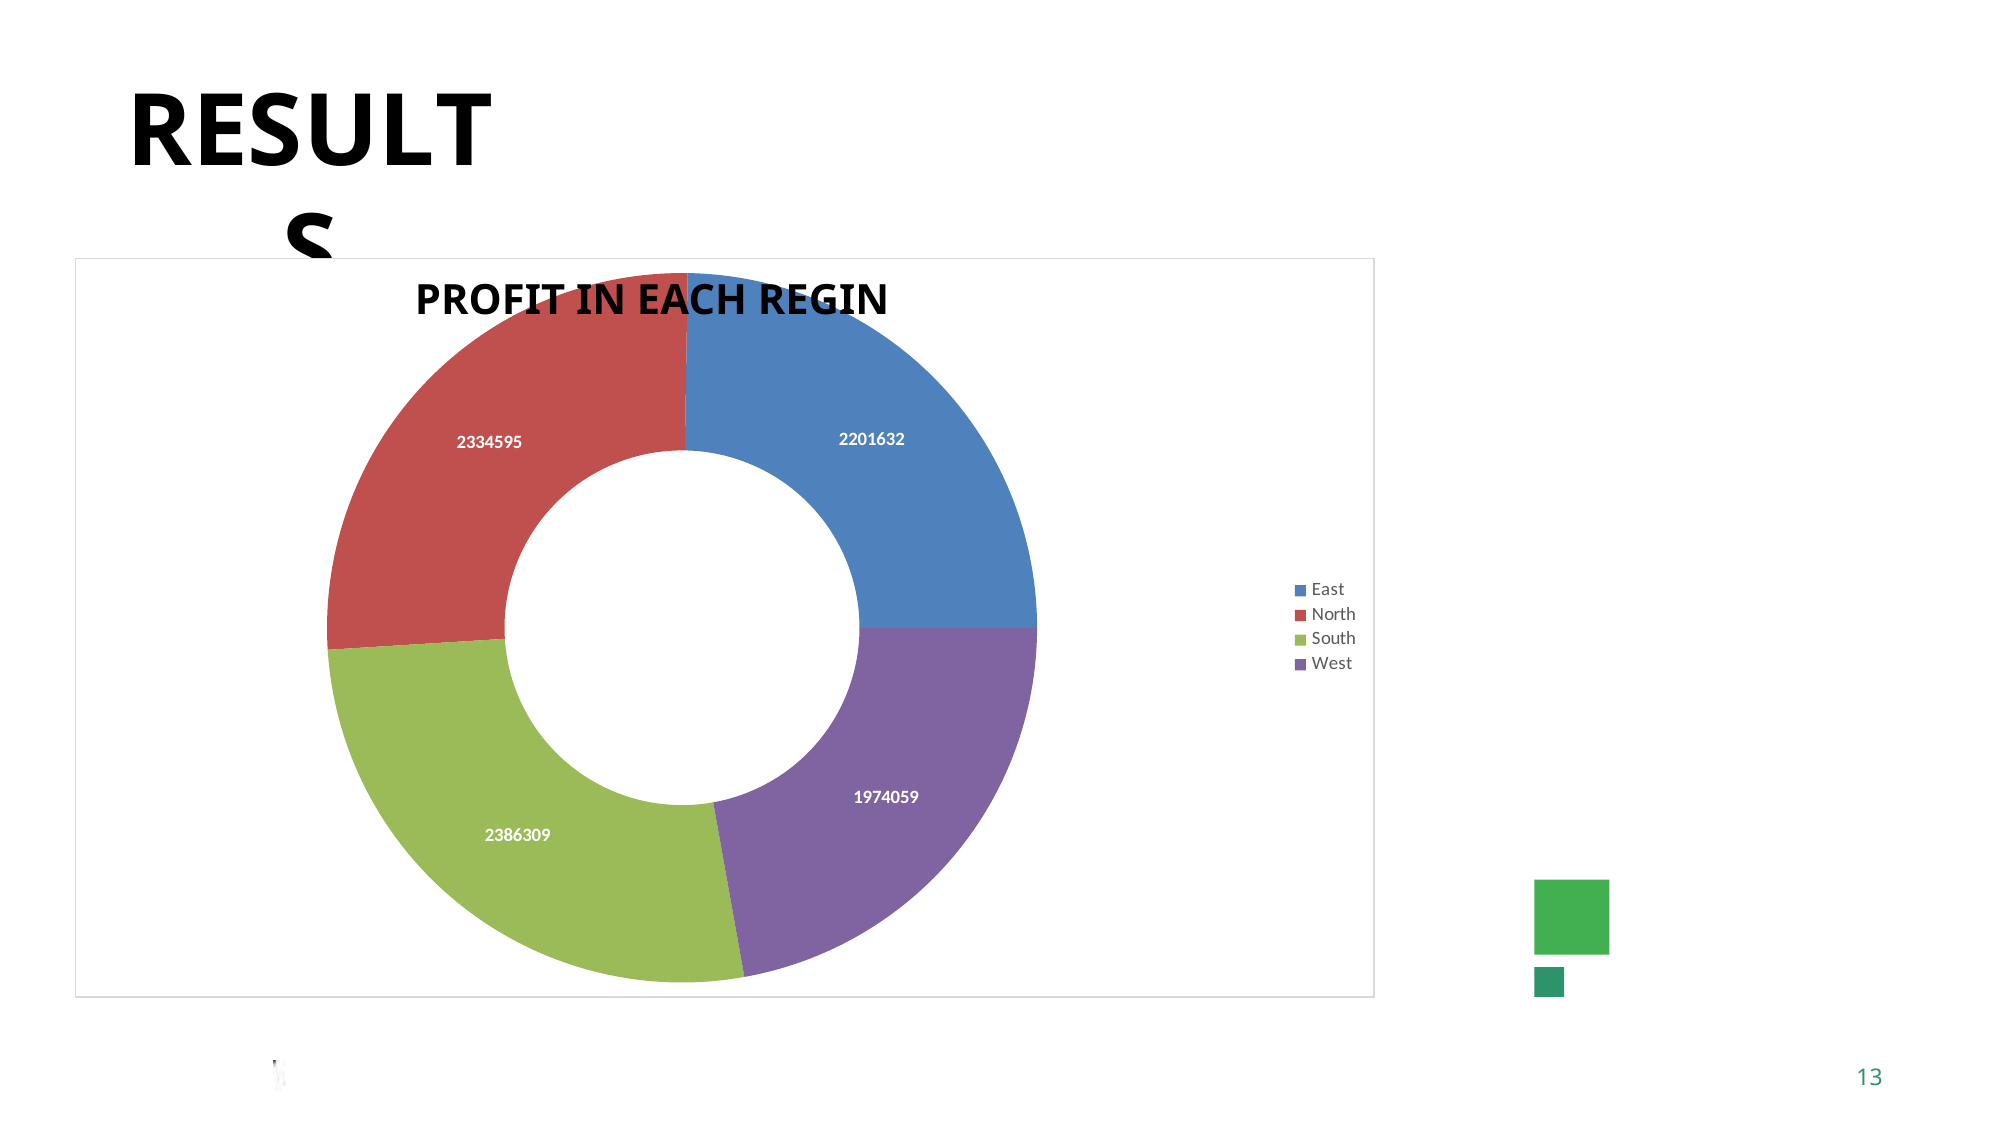

# RESULTS
### Chart
| Category | Total |
|---|---|
| East | 2201632.0 |
| North | 2334595.0 |
| South | 2386309.0 |
| West | 1974059.0 |PROFIT IN EACH REGIN
### Chart
| Category | Total |
|---|---|
| East | 2201632.0 |
| North | 2334595.0 |
| South | 2386309.0 |
| West | 1974059.0 |